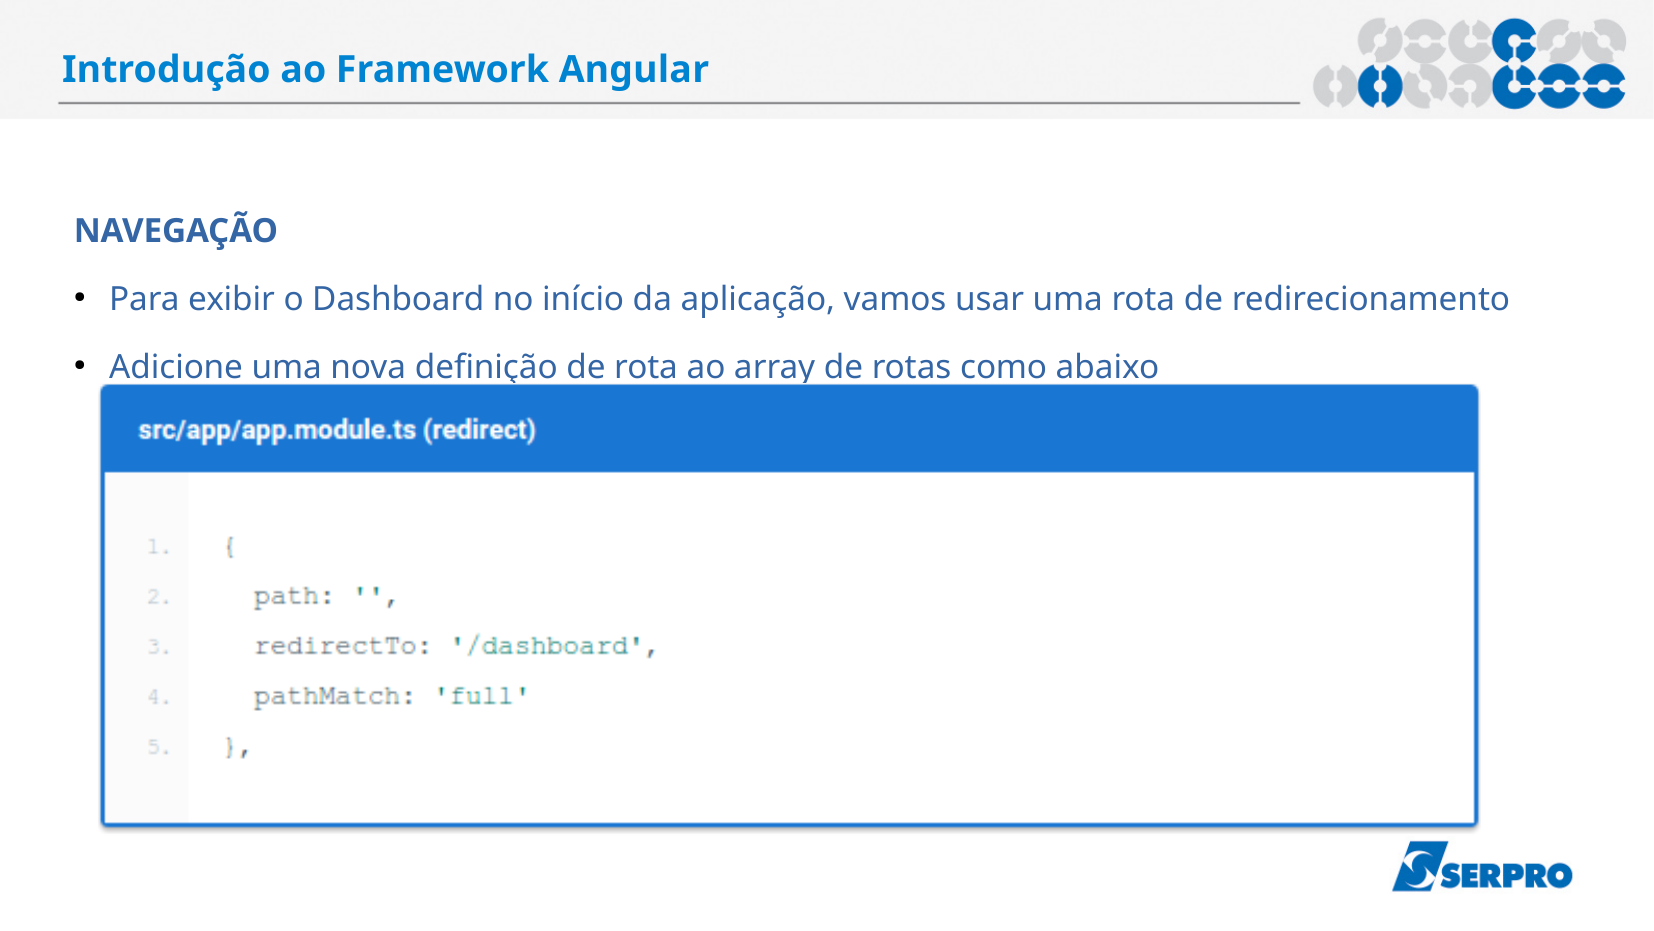

Introdução ao Framework Angular
NAVEGAÇÃO
Para exibir o Dashboard no início da aplicação, vamos usar uma rota de redirecionamento
Adicione uma nova definição de rota ao array de rotas como abaixo